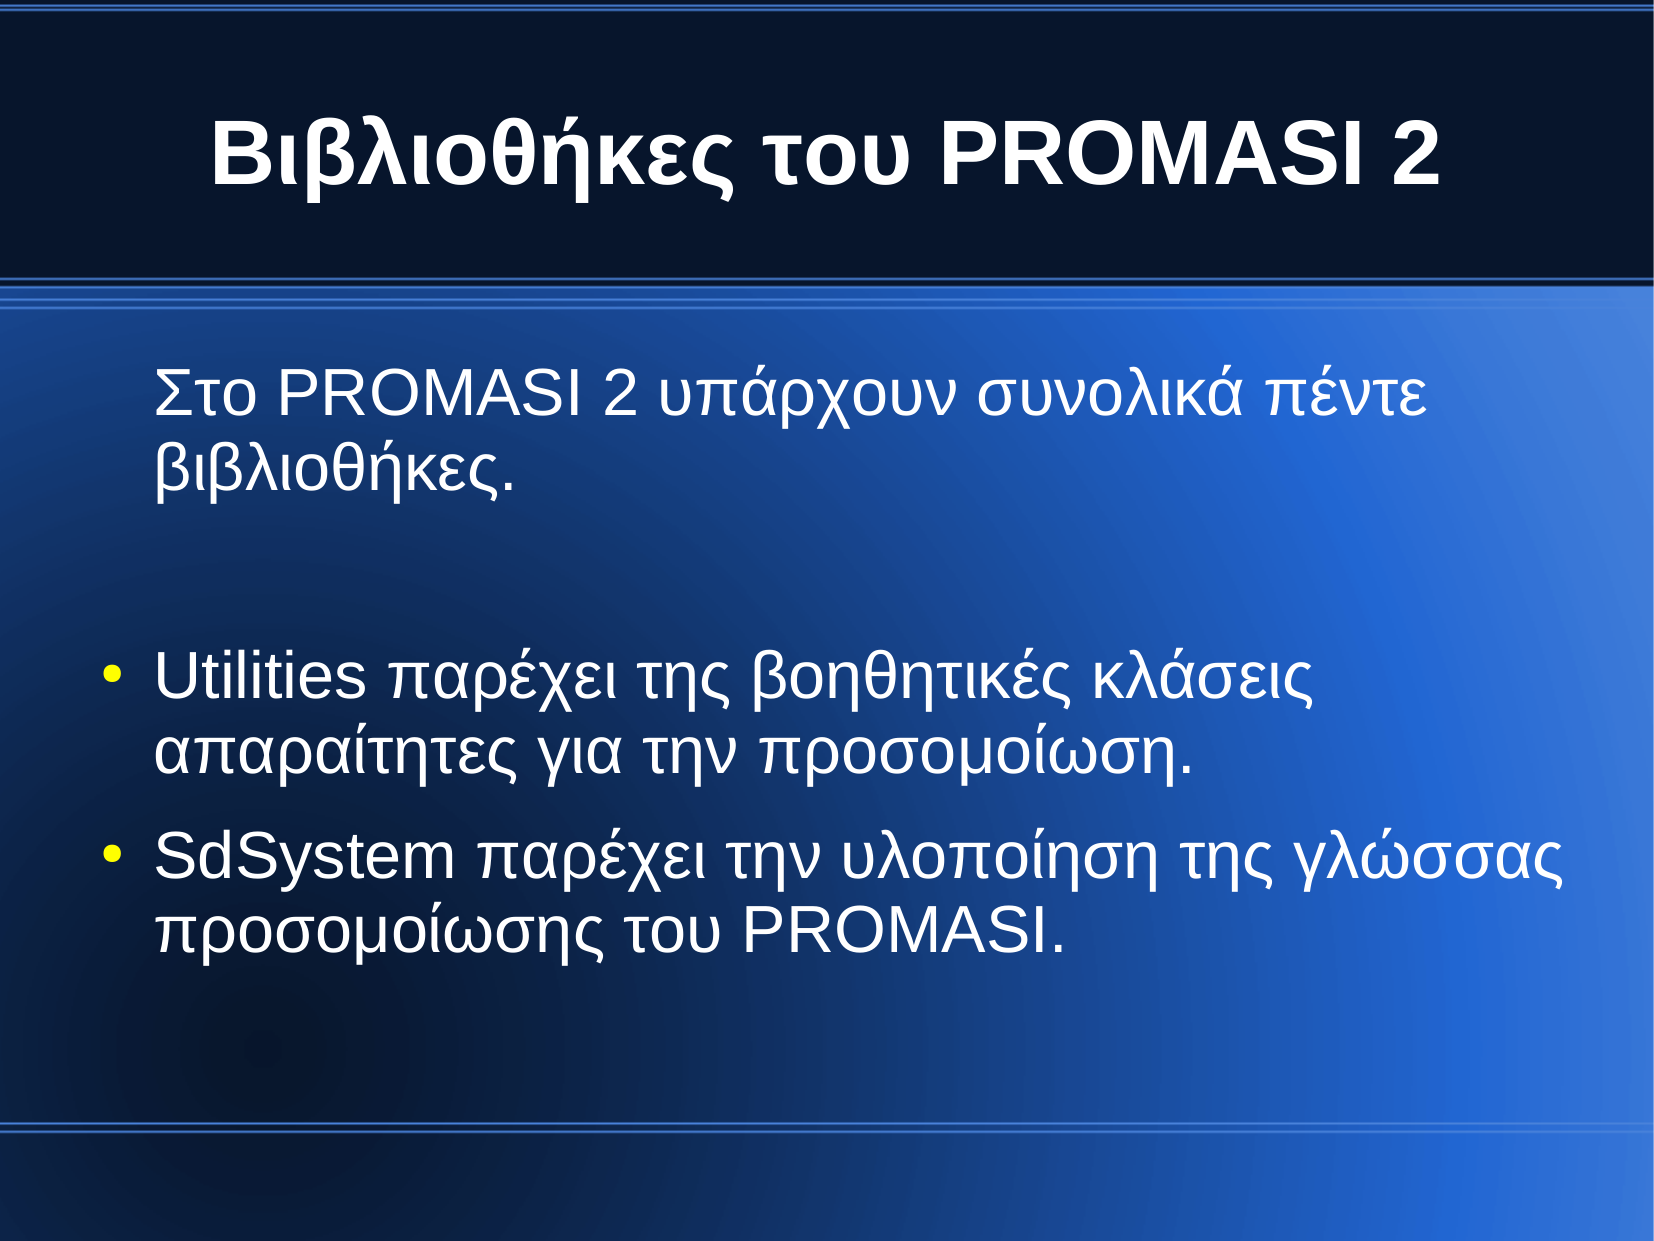

# Βιβλιοθήκες του PROMASI 2
Στο PROMASI 2 υπάρχουν συνολικά πέντε βιβλιοθήκες.
Utilities παρέχει της βοηθητικές κλάσεις απαραίτητες για την προσομοίωση.
SdSystem παρέχει την υλοποίηση της γλώσσας προσομοίωσης του PROMASI.